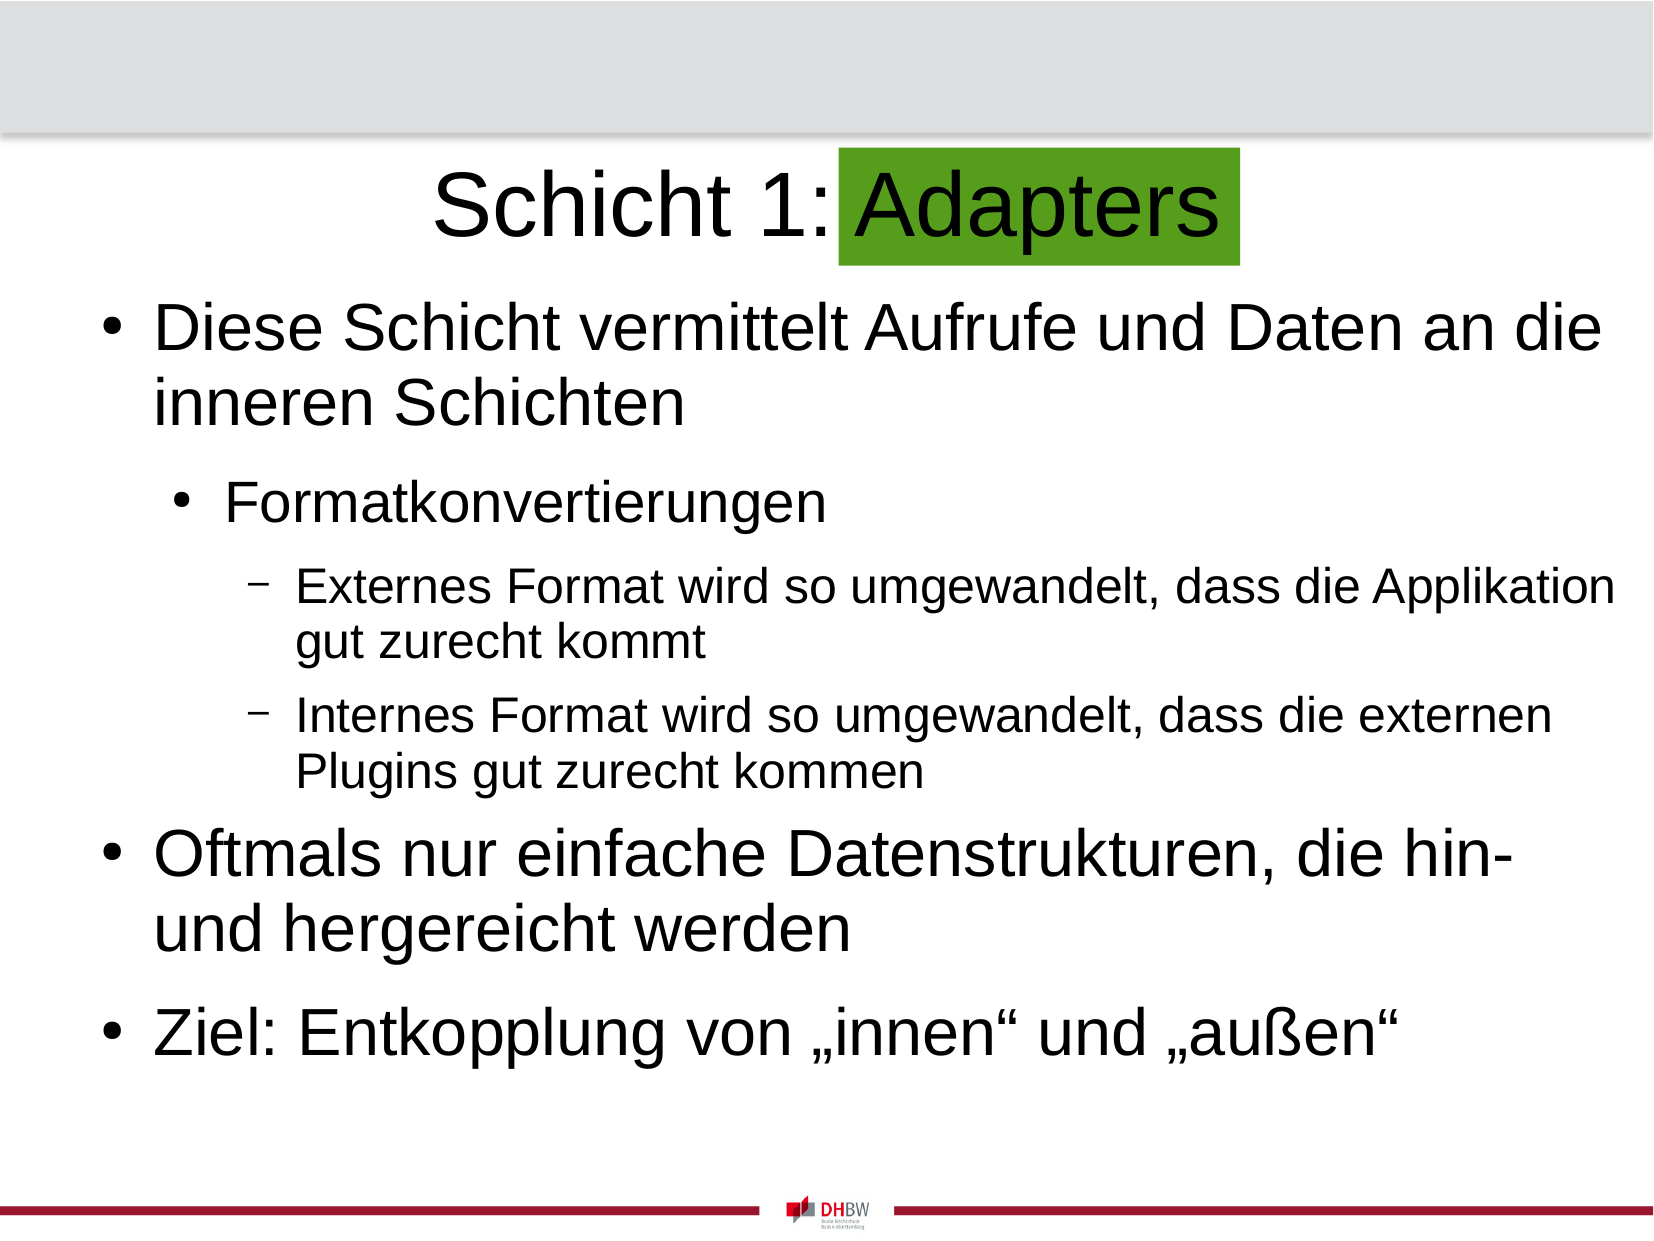

# Schicht 1: Adapters
Diese Schicht vermittelt Aufrufe und Daten an die inneren Schichten
Formatkonvertierungen
Externes Format wird so umgewandelt, dass die Applikation gut zurecht kommt
Internes Format wird so umgewandelt, dass die externen Plugins gut zurecht kommen
Oftmals nur einfache Datenstrukturen, die hin- und hergereicht werden
Ziel: Entkopplung von „innen“ und „außen“